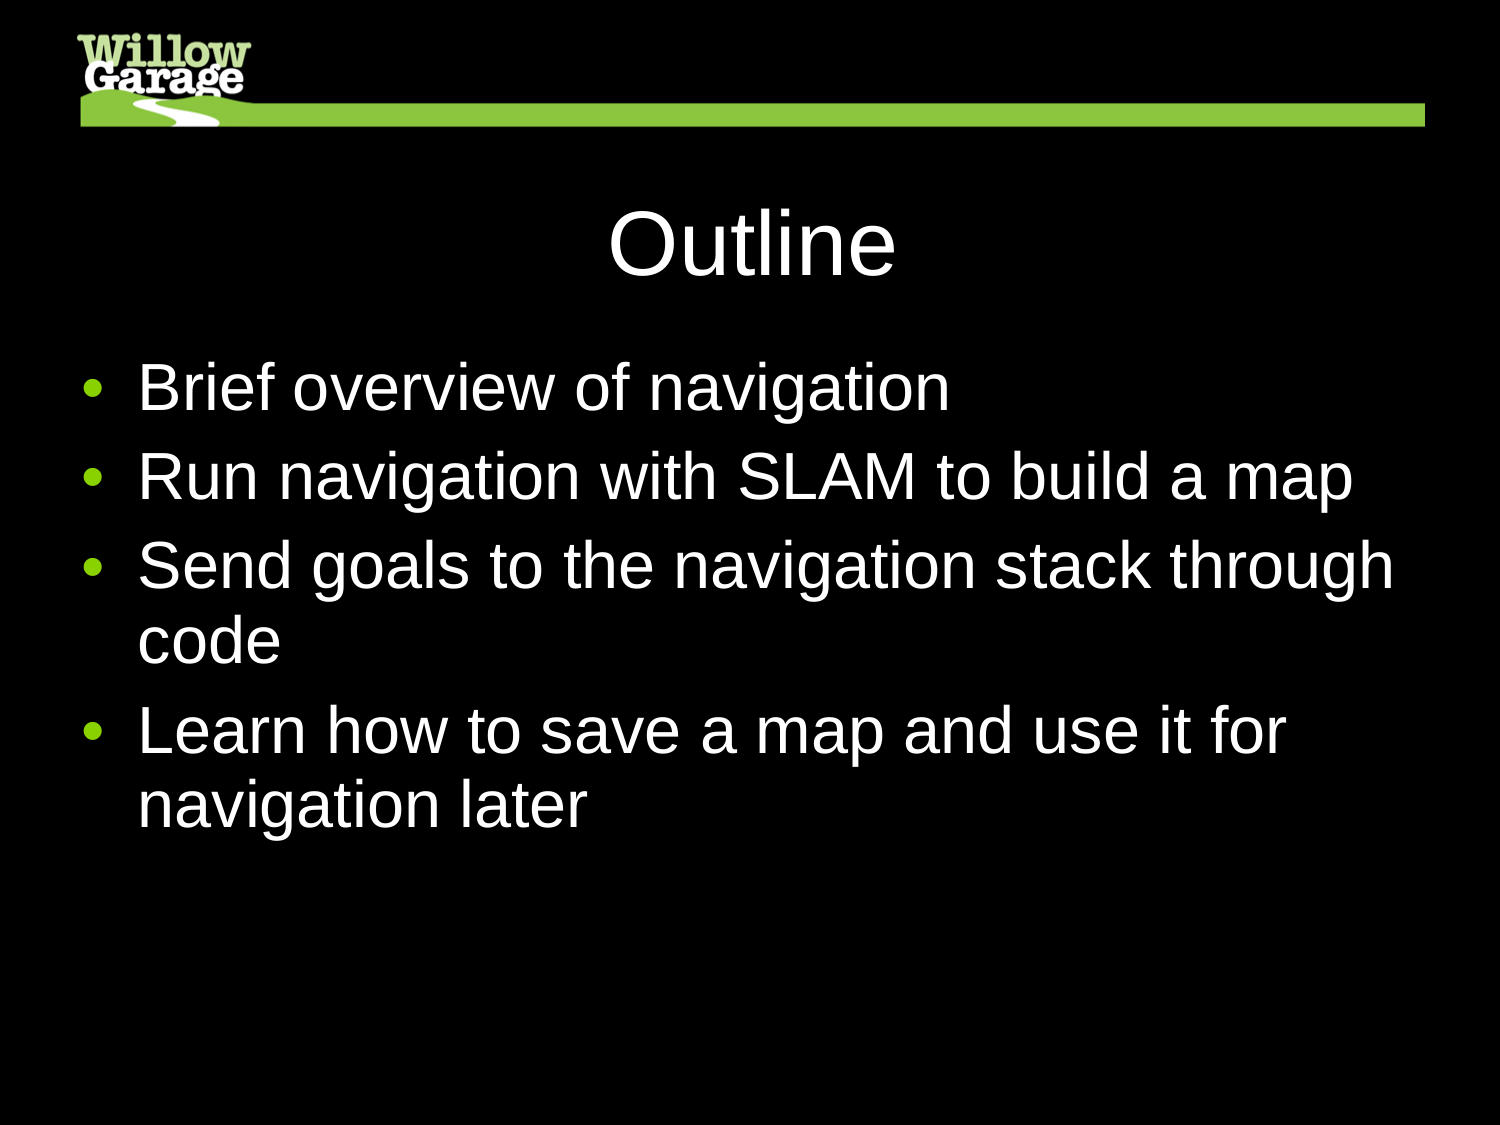

# Outline
Brief overview of navigation
Run navigation with SLAM to build a map
Send goals to the navigation stack through code
Learn how to save a map and use it for navigation later